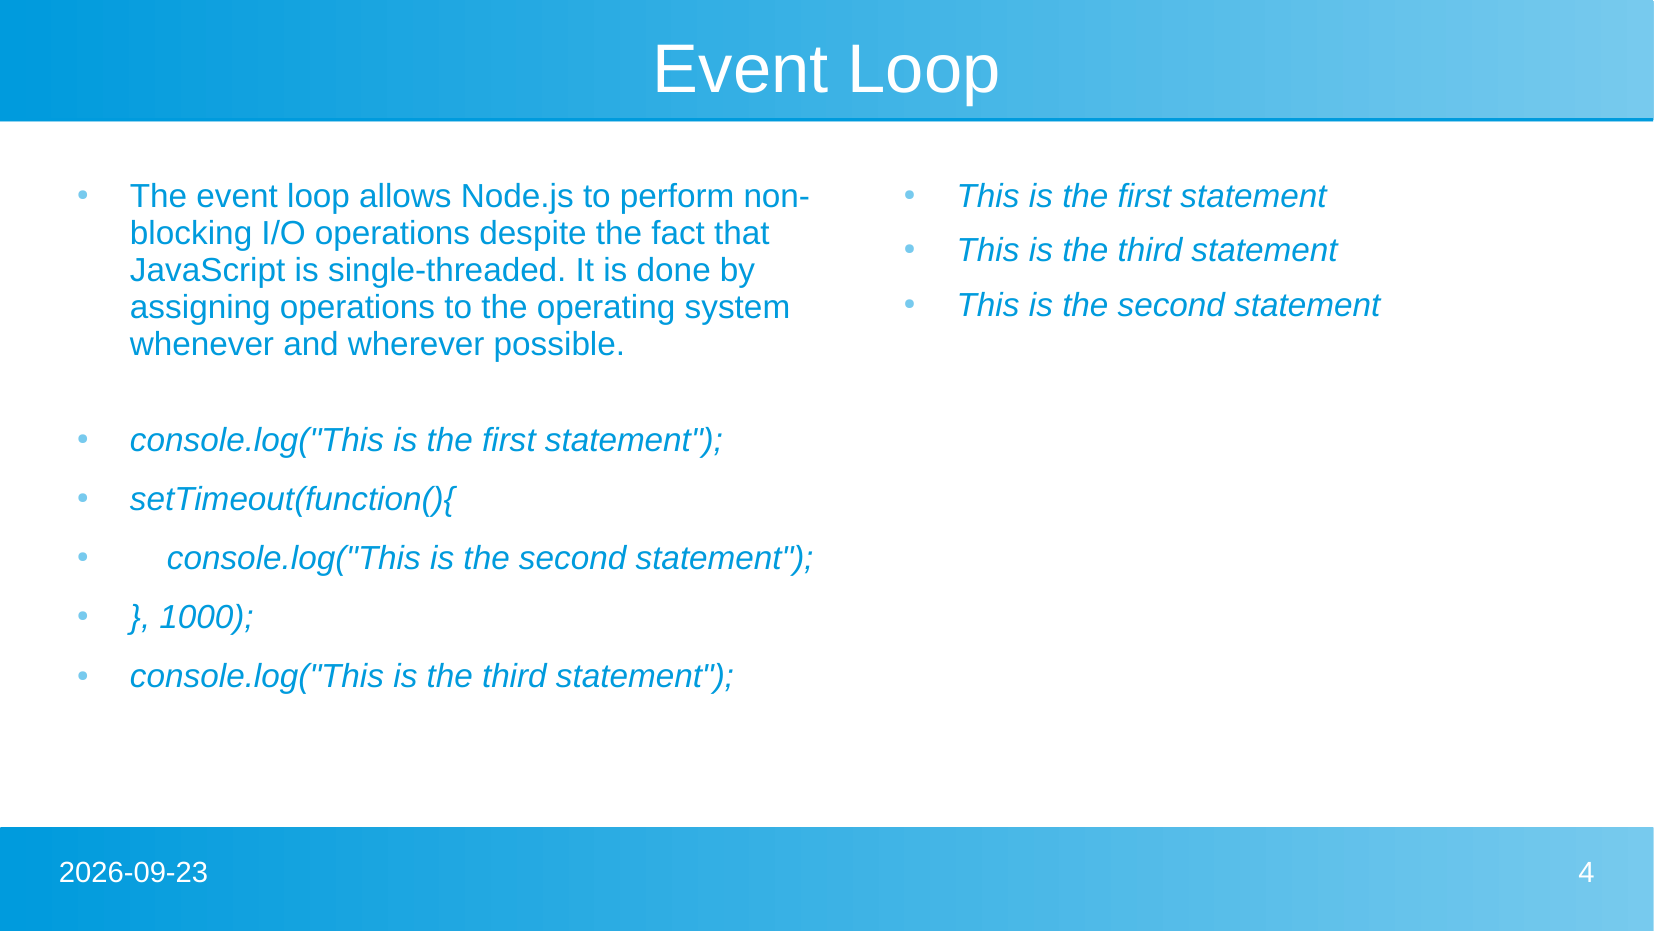

# Event Loop
The event loop allows Node.js to perform non-blocking I/O operations despite the fact that JavaScript is single-threaded. It is done by assigning operations to the operating system whenever and wherever possible.
console.log("This is the first statement");
setTimeout(function(){
 console.log("This is the second statement");
}, 1000);
console.log("This is the third statement");
This is the first statement
This is the third statement
This is the second statement
4